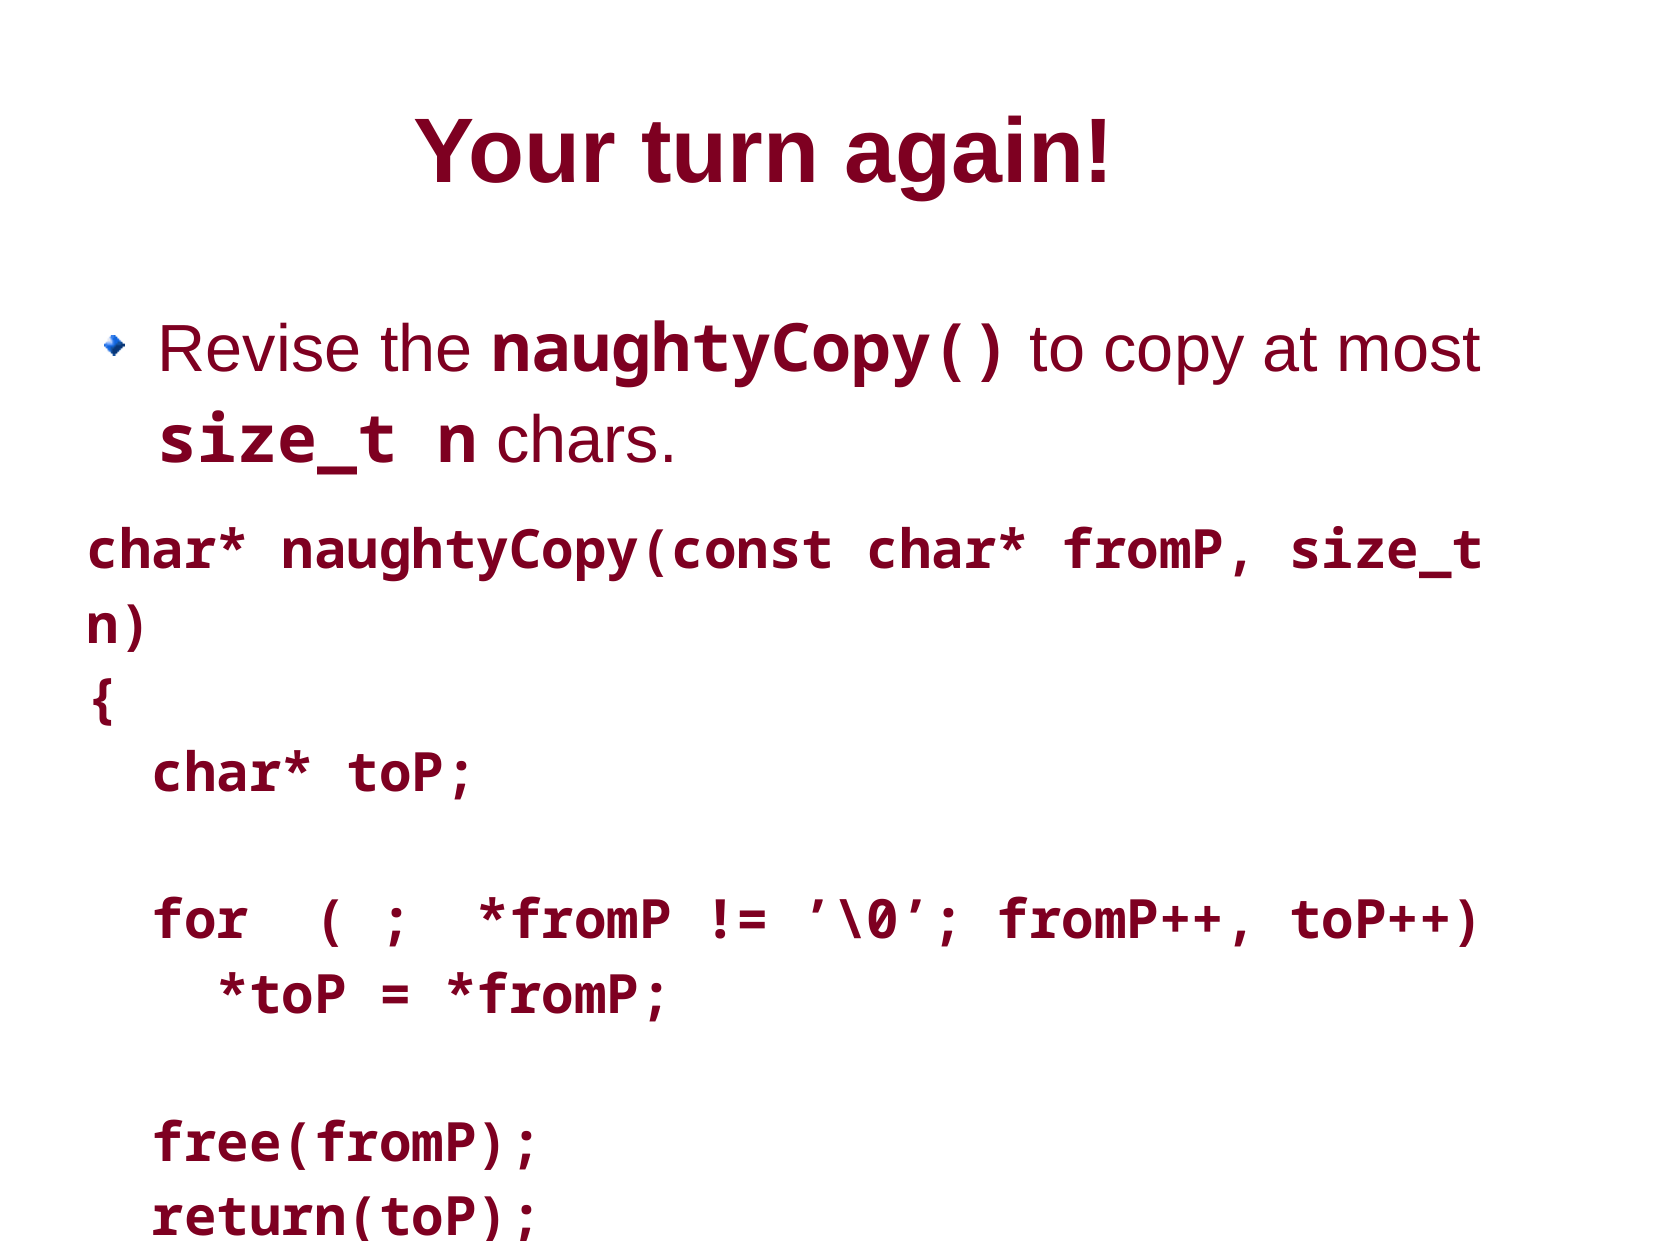

# Your turn again!
Revise the naughtyCopy() to copy at most size_t n chars.
char* naughtyCopy(const char* fromP, size_t n)
{
 char* toP;
 for ( ; *fromP != ’\0’; fromP++, toP++)
 *toP = *fromP;
 free(fromP);
 return(toP);
}